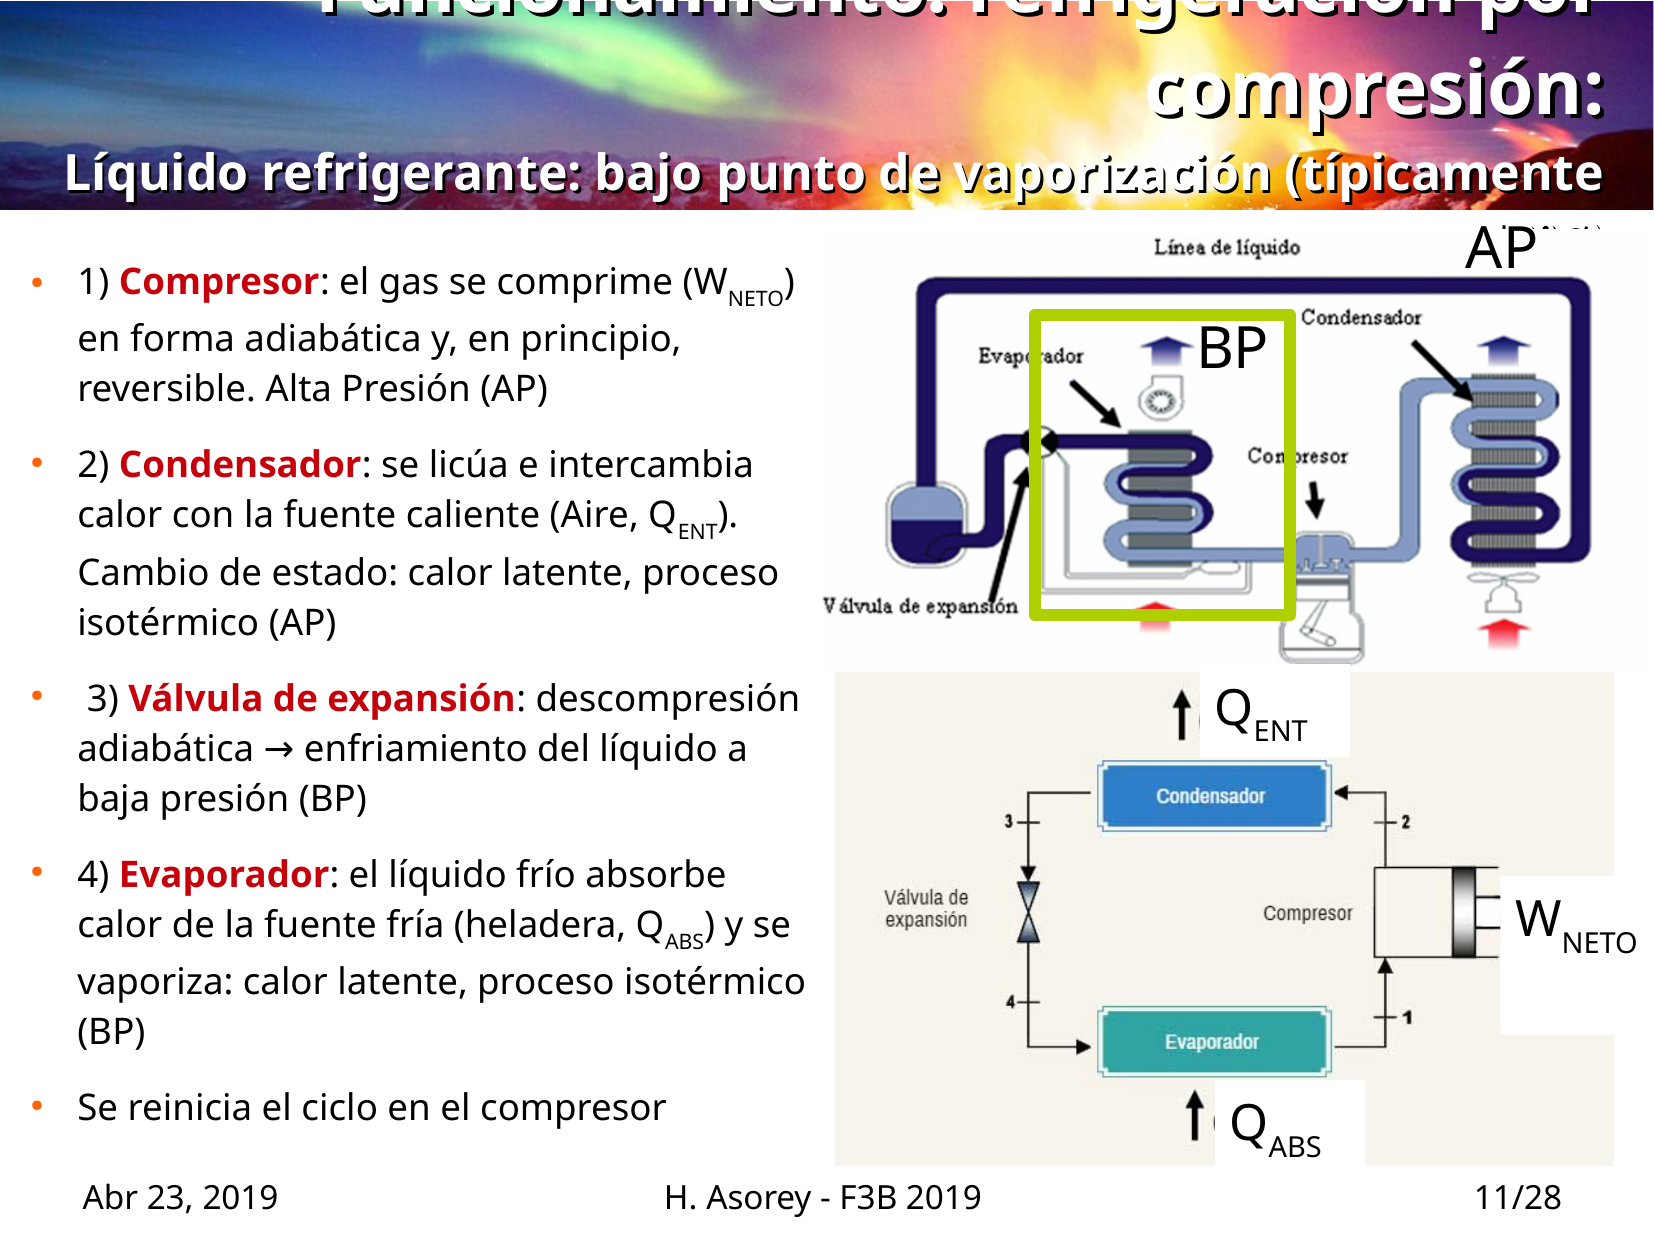

# Funcionamiento: refrigeración por compresión: Líquido refrigerante: bajo punto de vaporización (típicamente -40ºC)
AP
1) Compresor: el gas se comprime (WNETO) en forma adiabática y, en principio, reversible. Alta Presión (AP)
2) Condensador: se licúa e intercambia calor con la fuente caliente (Aire, QENT). Cambio de estado: calor latente, proceso isotérmico (AP)
 3) Válvula de expansión: descompresión adiabática → enfriamiento del líquido a baja presión (BP)
4) Evaporador: el líquido frío absorbe calor de la fuente fría (heladera, QABS) y se vaporiza: calor latente, proceso isotérmico (BP)
Se reinicia el ciclo en el compresor
BP
QENT
WNETO
QABS
Abr 23, 2019
H. Asorey - F3B 2019
11